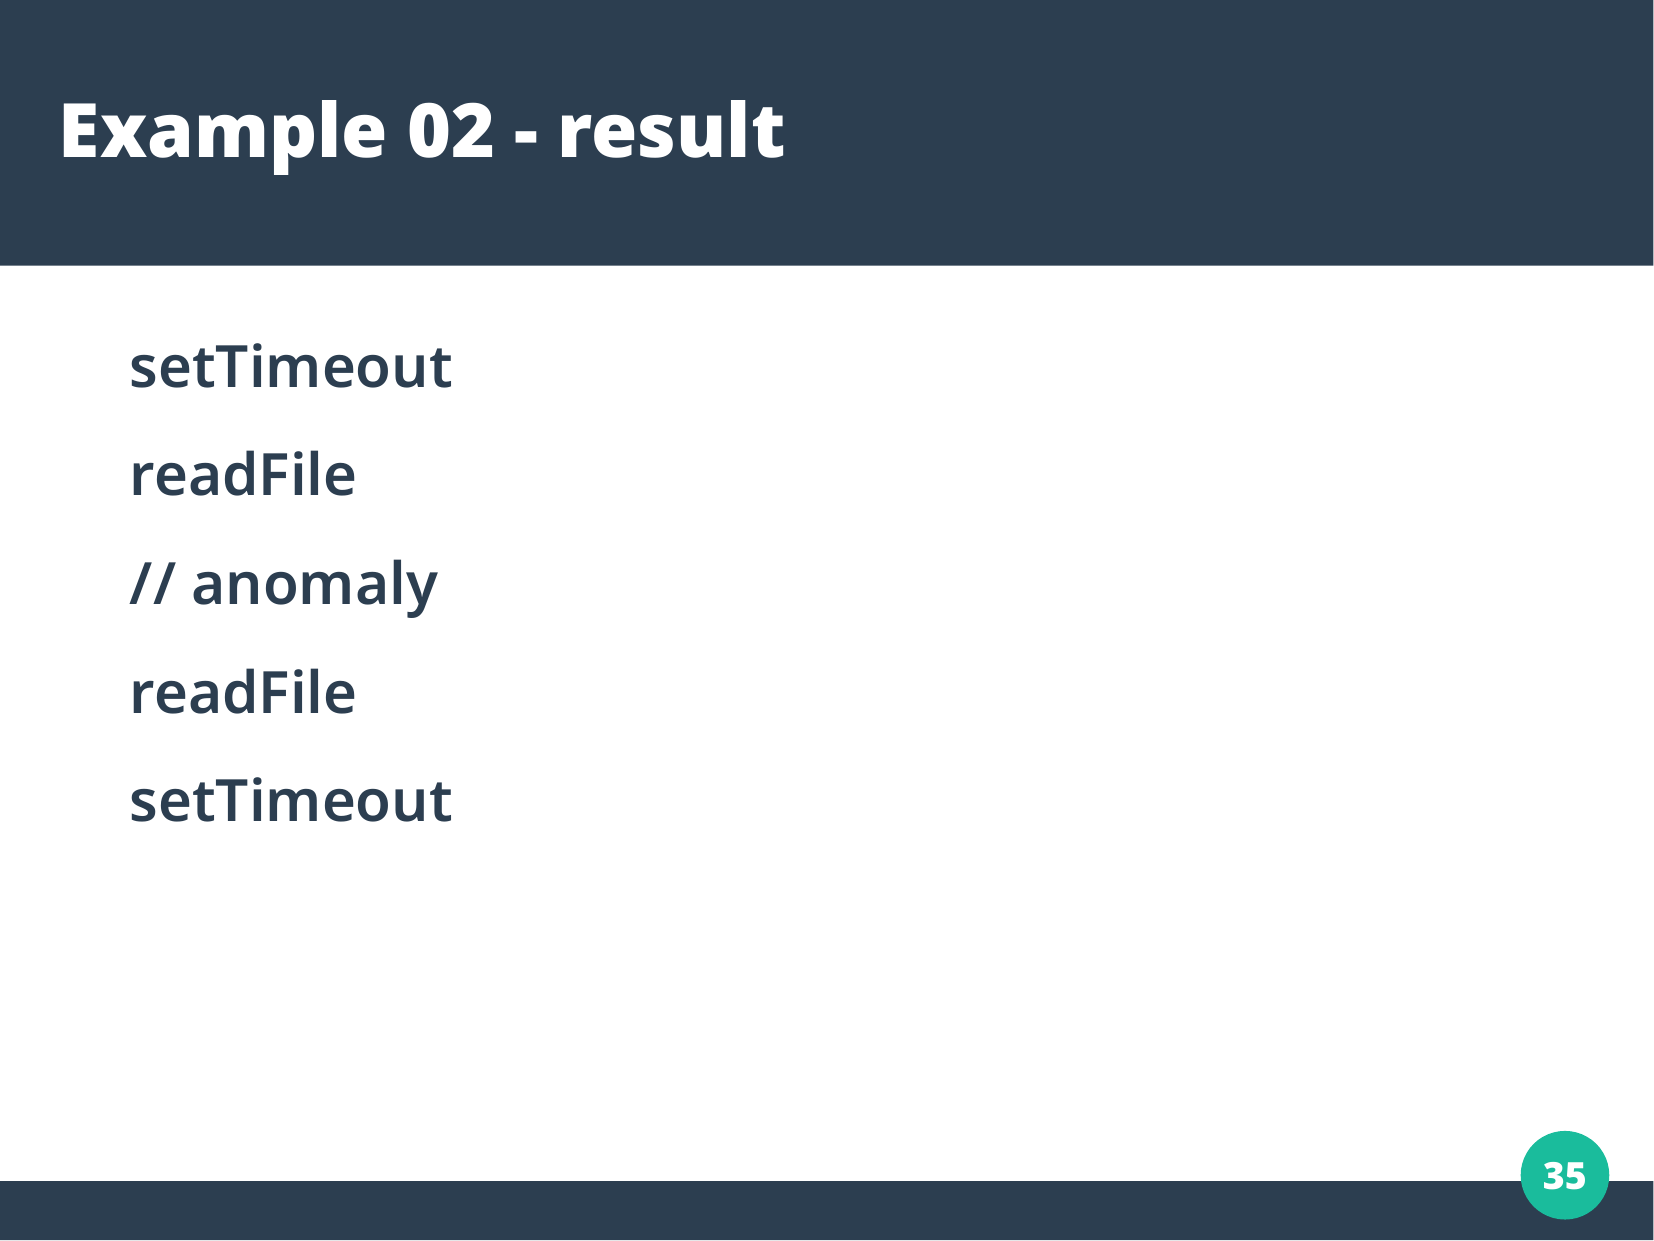

# Example 02 - result
setTimeout
readFile
// anomaly
readFile
setTimeout
35